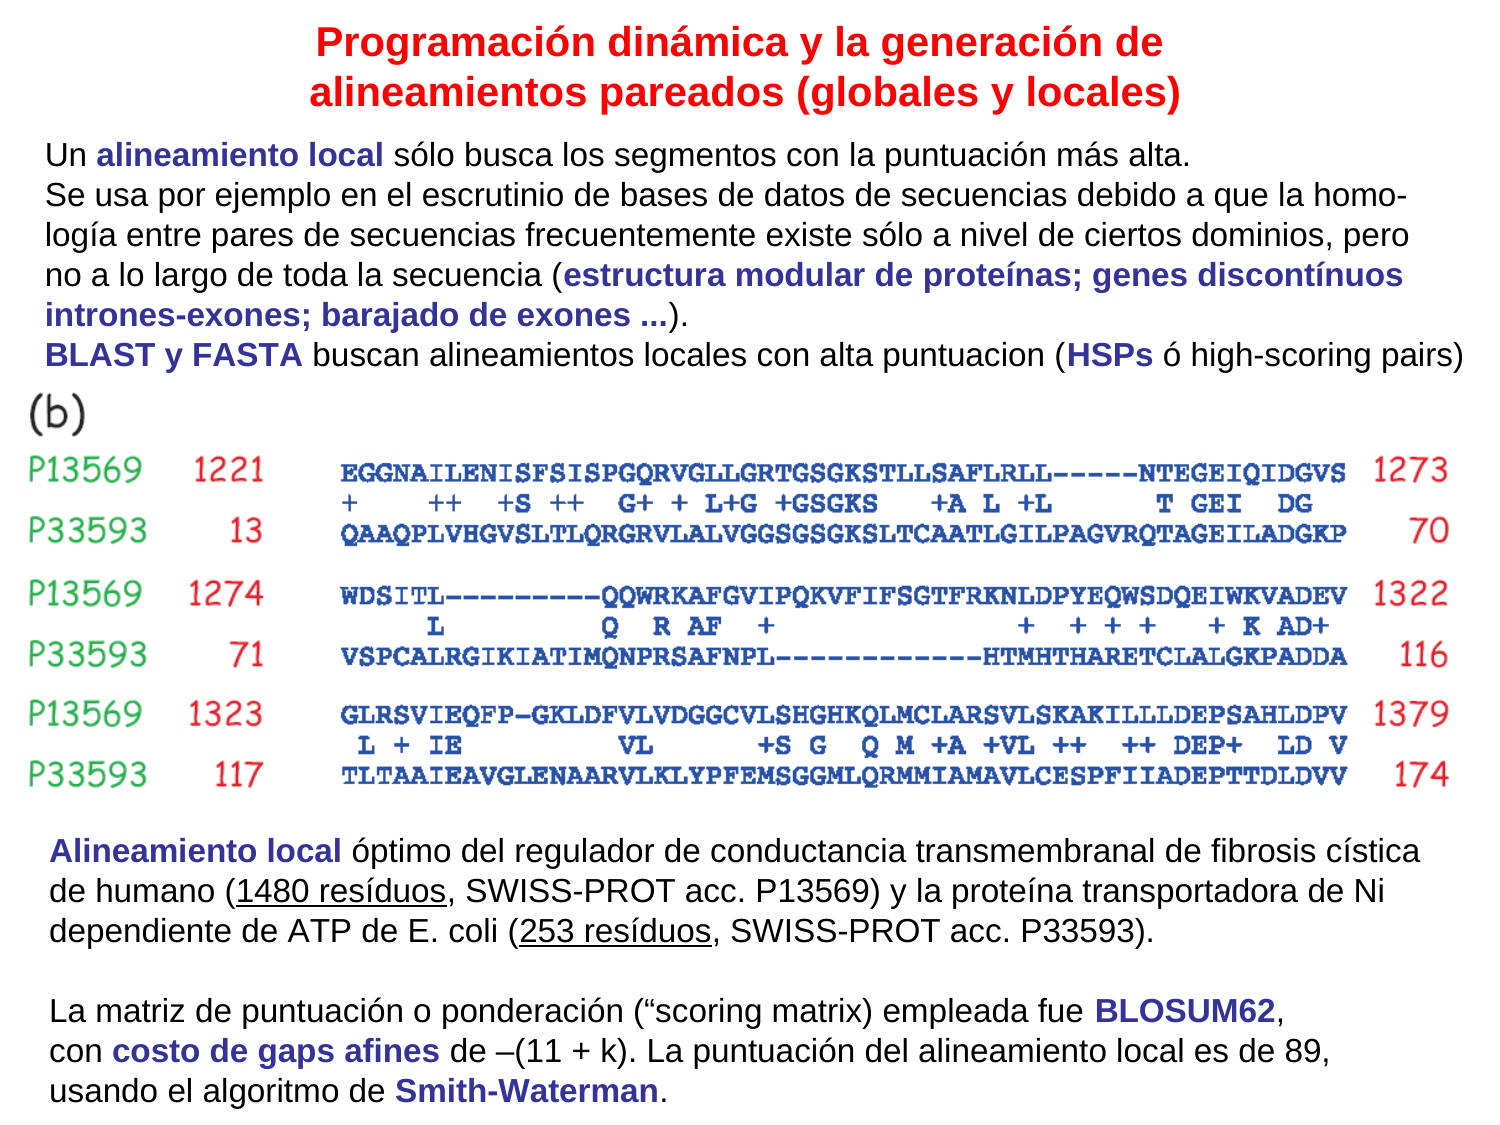

Programación dinámica y la generación de
alineamientos pareados (globales y locales)
Un alineamiento local sólo busca los segmentos con la puntuación más alta.
Se usa por ejemplo en el escrutinio de bases de datos de secuencias debido a que la homo-
logía entre pares de secuencias frecuentemente existe sólo a nivel de ciertos dominios, pero
no a lo largo de toda la secuencia (estructura modular de proteínas; genes discontínuos
intrones-exones; barajado de exones ...).
BLAST y FASTA buscan alineamientos locales con alta puntuacion (HSPs ó high-scoring pairs)
Alineamiento local óptimo del regulador de conductancia transmembranal de fibrosis cística
de humano (1480 resíduos, SWISS-PROT acc. P13569) y la proteína transportadora de Ni
dependiente de ATP de E. coli (253 resíduos, SWISS-PROT acc. P33593).
La matriz de puntuación o ponderación (“scoring matrix) empleada fue BLOSUM62,
con costo de gaps afines de –(11 + k). La puntuación del alineamiento local es de 89,
usando el algoritmo de Smith-Waterman.